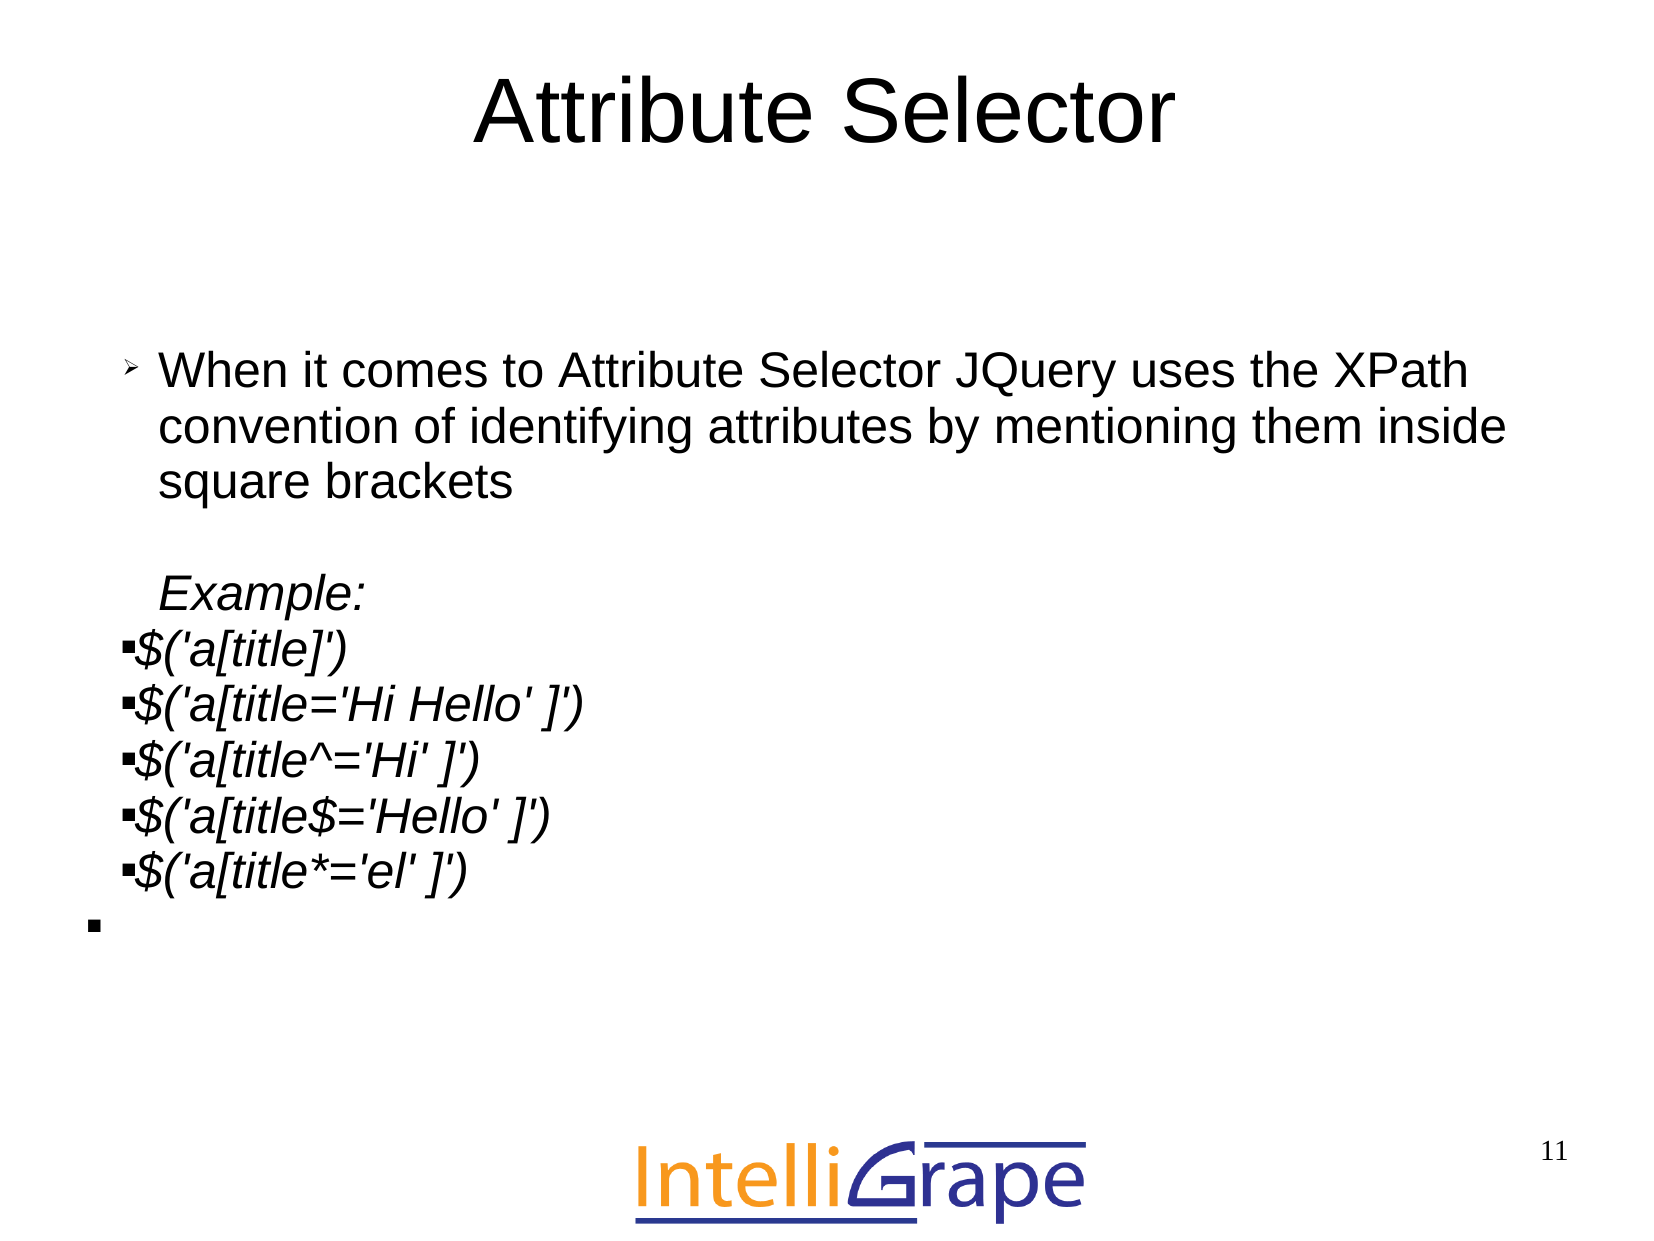

# Attribute Selector
When it comes to Attribute Selector JQuery uses the XPath convention of identifying attributes by mentioning them inside square brackets
	Example:
$('a[title]')
$('a[title='Hi Hello' ]')
$('a[title^='Hi' ]')
$('a[title$='Hello' ]')
$('a[title*='el' ]')
11